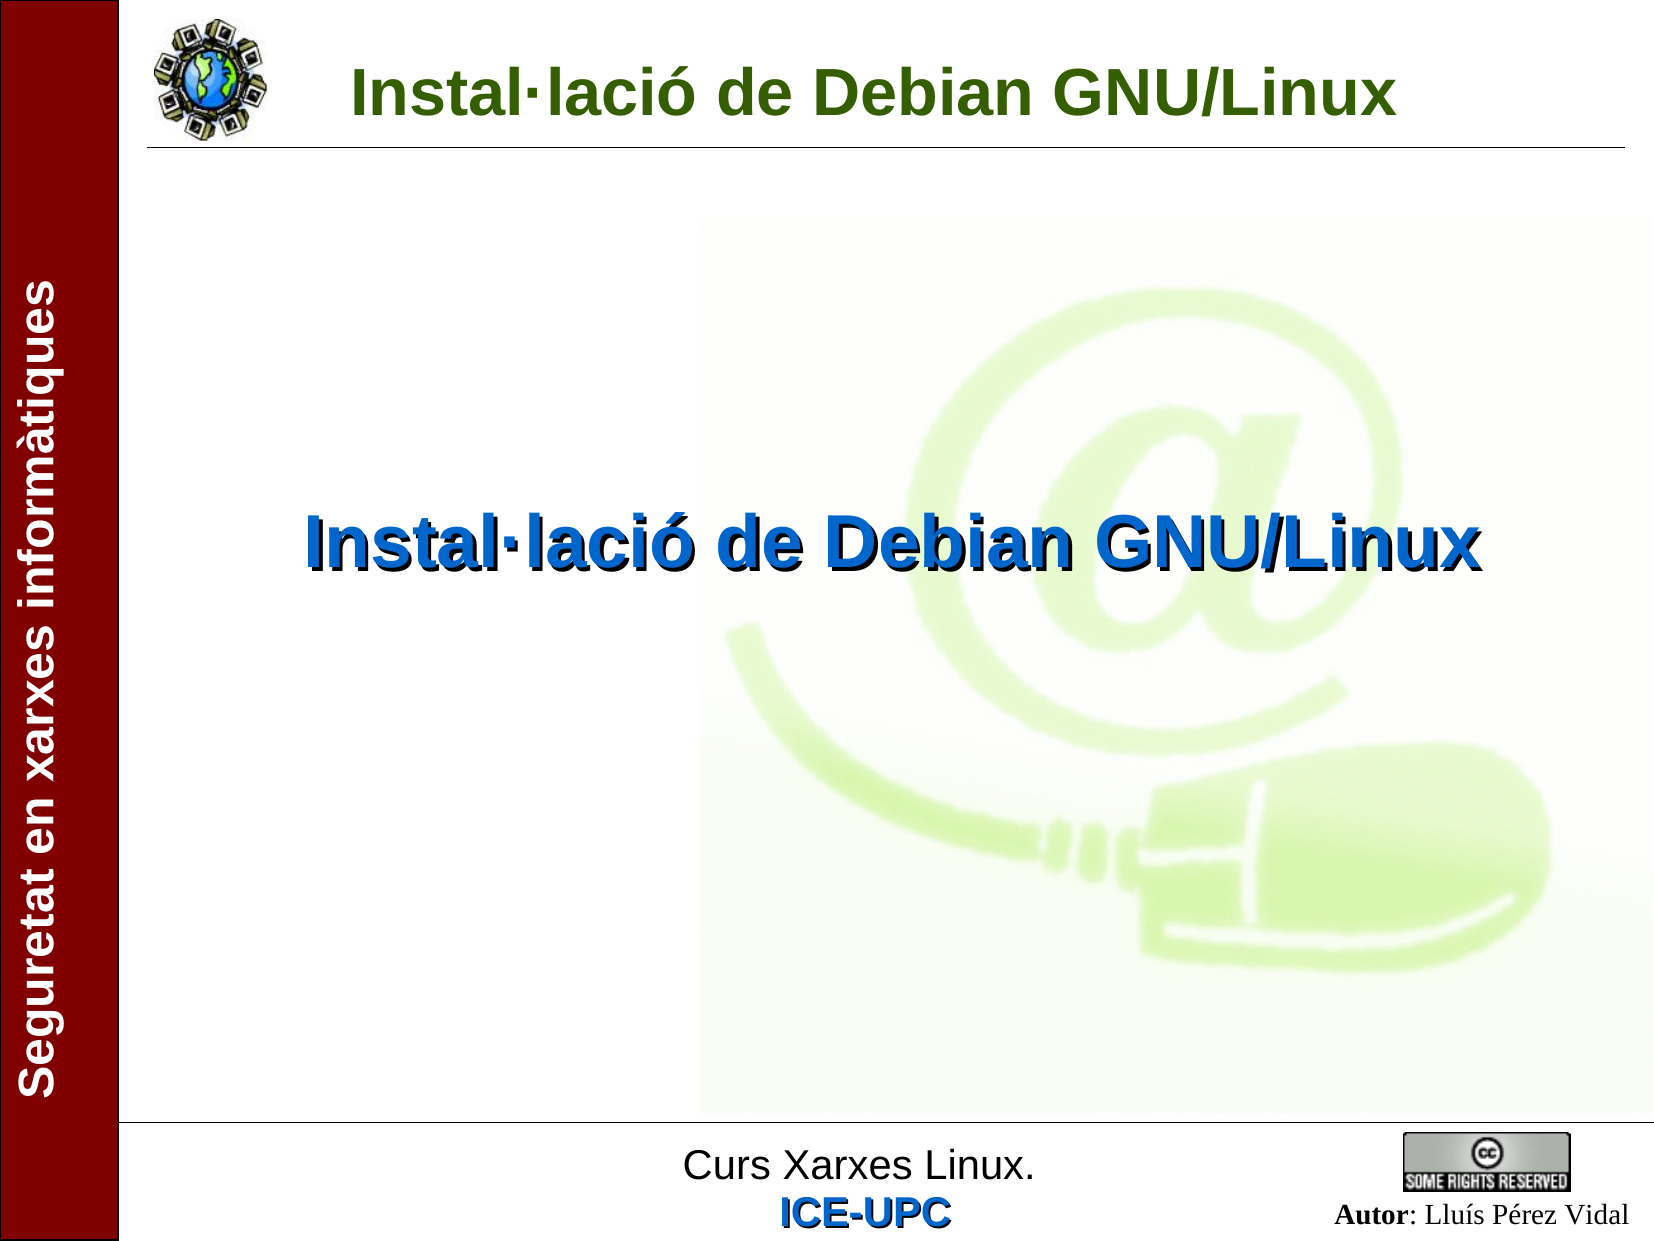

Instal·lació de Debian GNU/Linux
# Instal·lació de Debian GNU/Linux